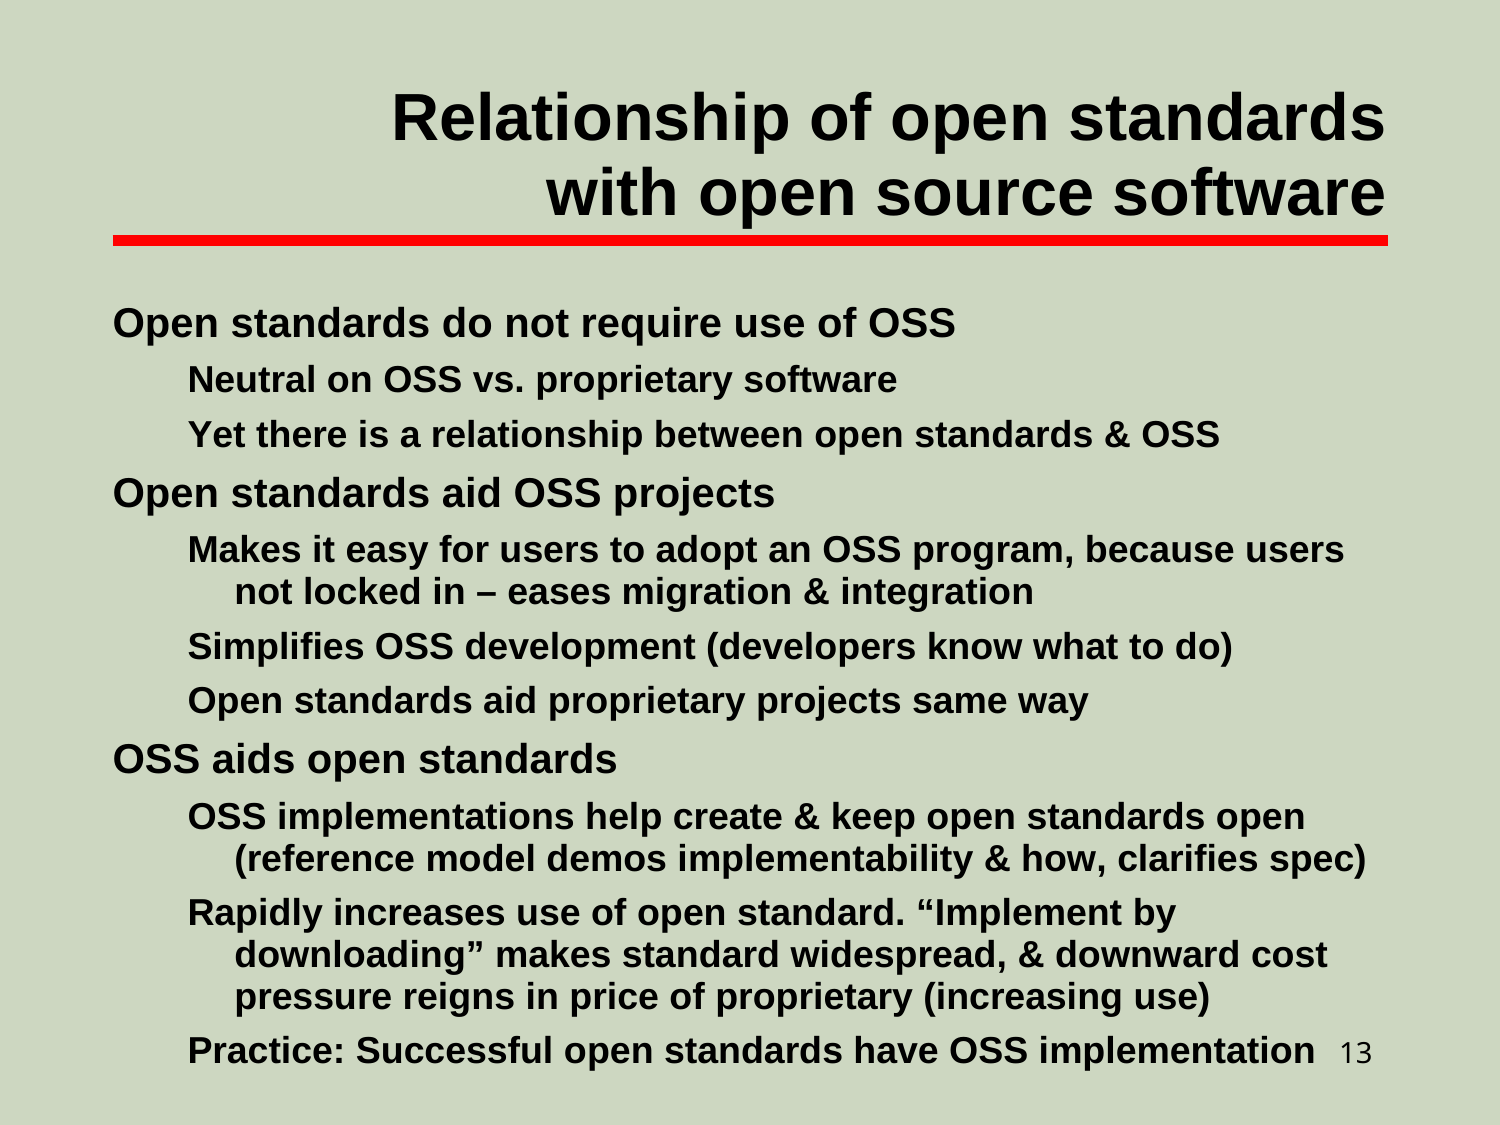

# Relationship of open standards with open source software
Open standards do not require use of OSS
Neutral on OSS vs. proprietary software
Yet there is a relationship between open standards & OSS
Open standards aid OSS projects
Makes it easy for users to adopt an OSS program, because users not locked in – eases migration & integration
Simplifies OSS development (developers know what to do)
Open standards aid proprietary projects same way
OSS aids open standards
OSS implementations help create & keep open standards open (reference model demos implementability & how, clarifies spec)
Rapidly increases use of open standard. “Implement by downloading” makes standard widespread, & downward cost pressure reigns in price of proprietary (increasing use)
Practice: Successful open standards have OSS implementation